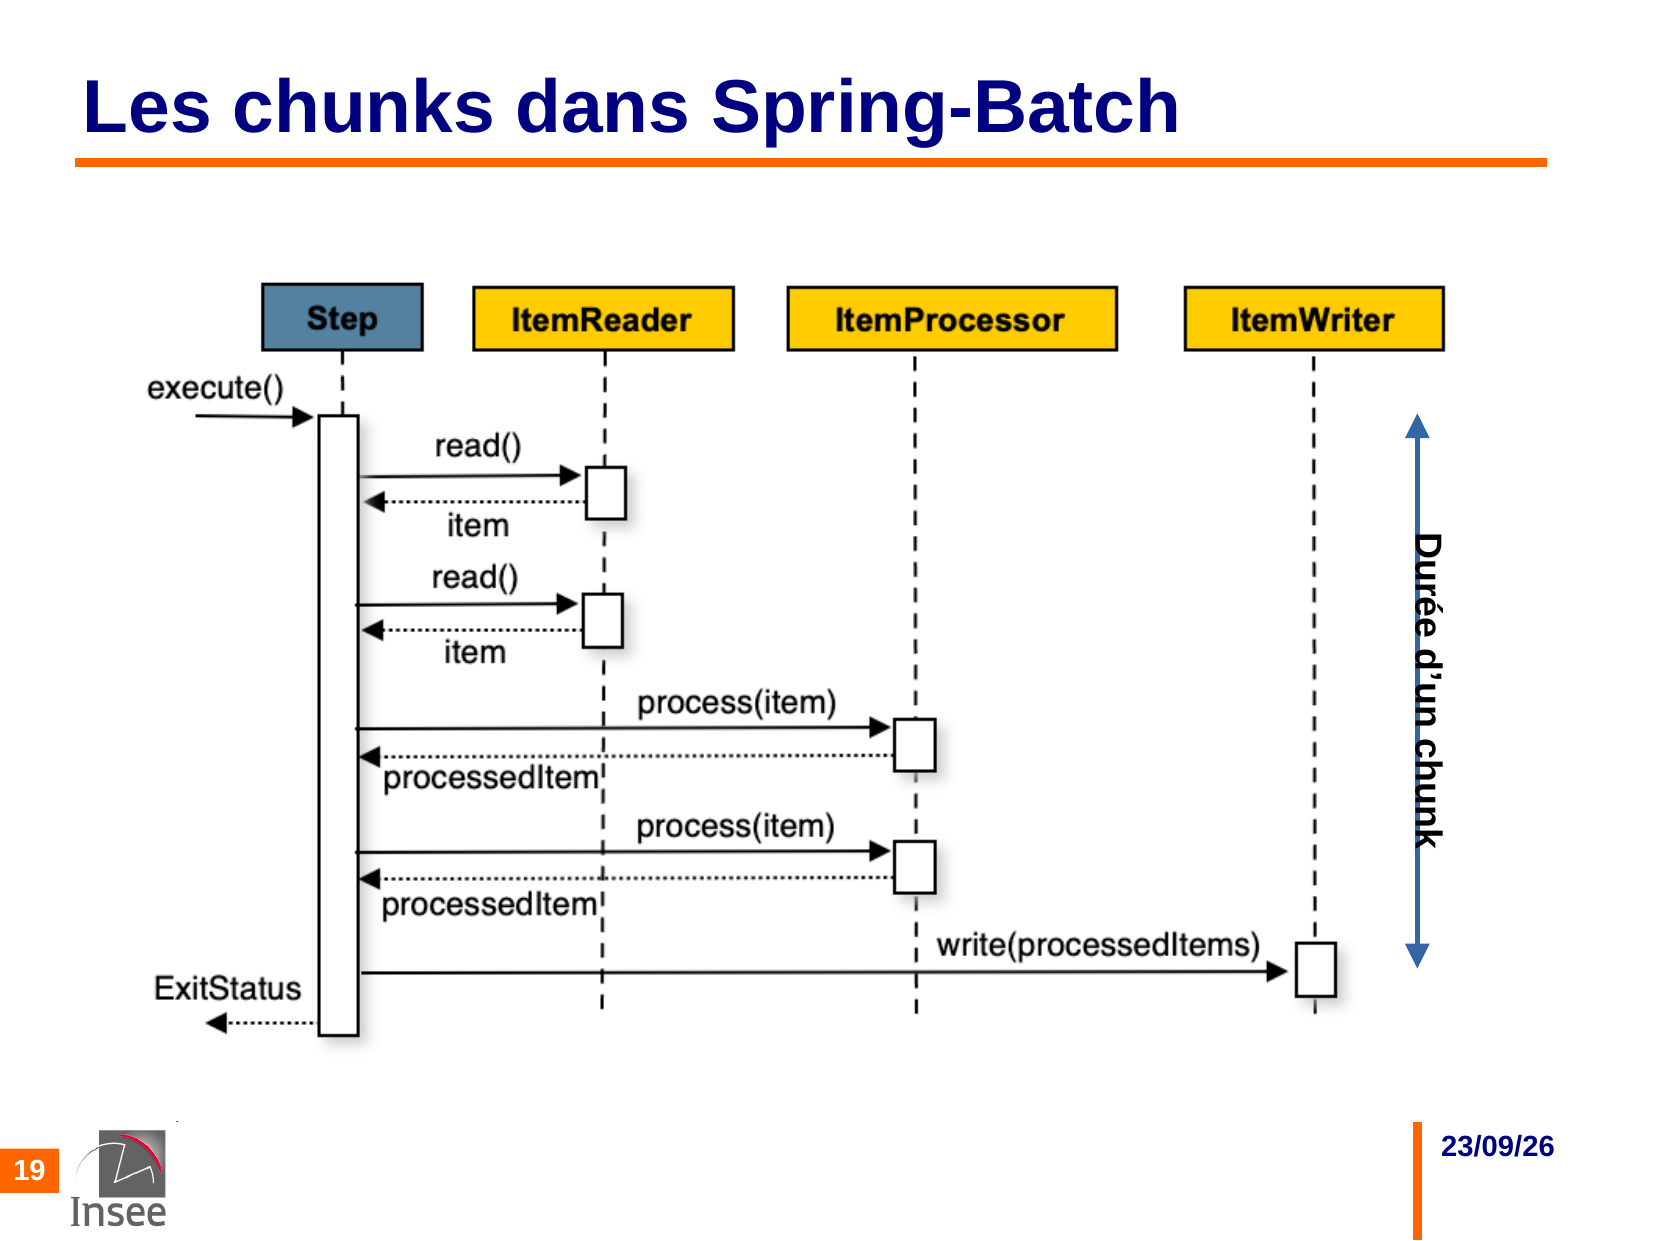

# Les chunks dans Spring-Batch
Durée d’un chunk
19